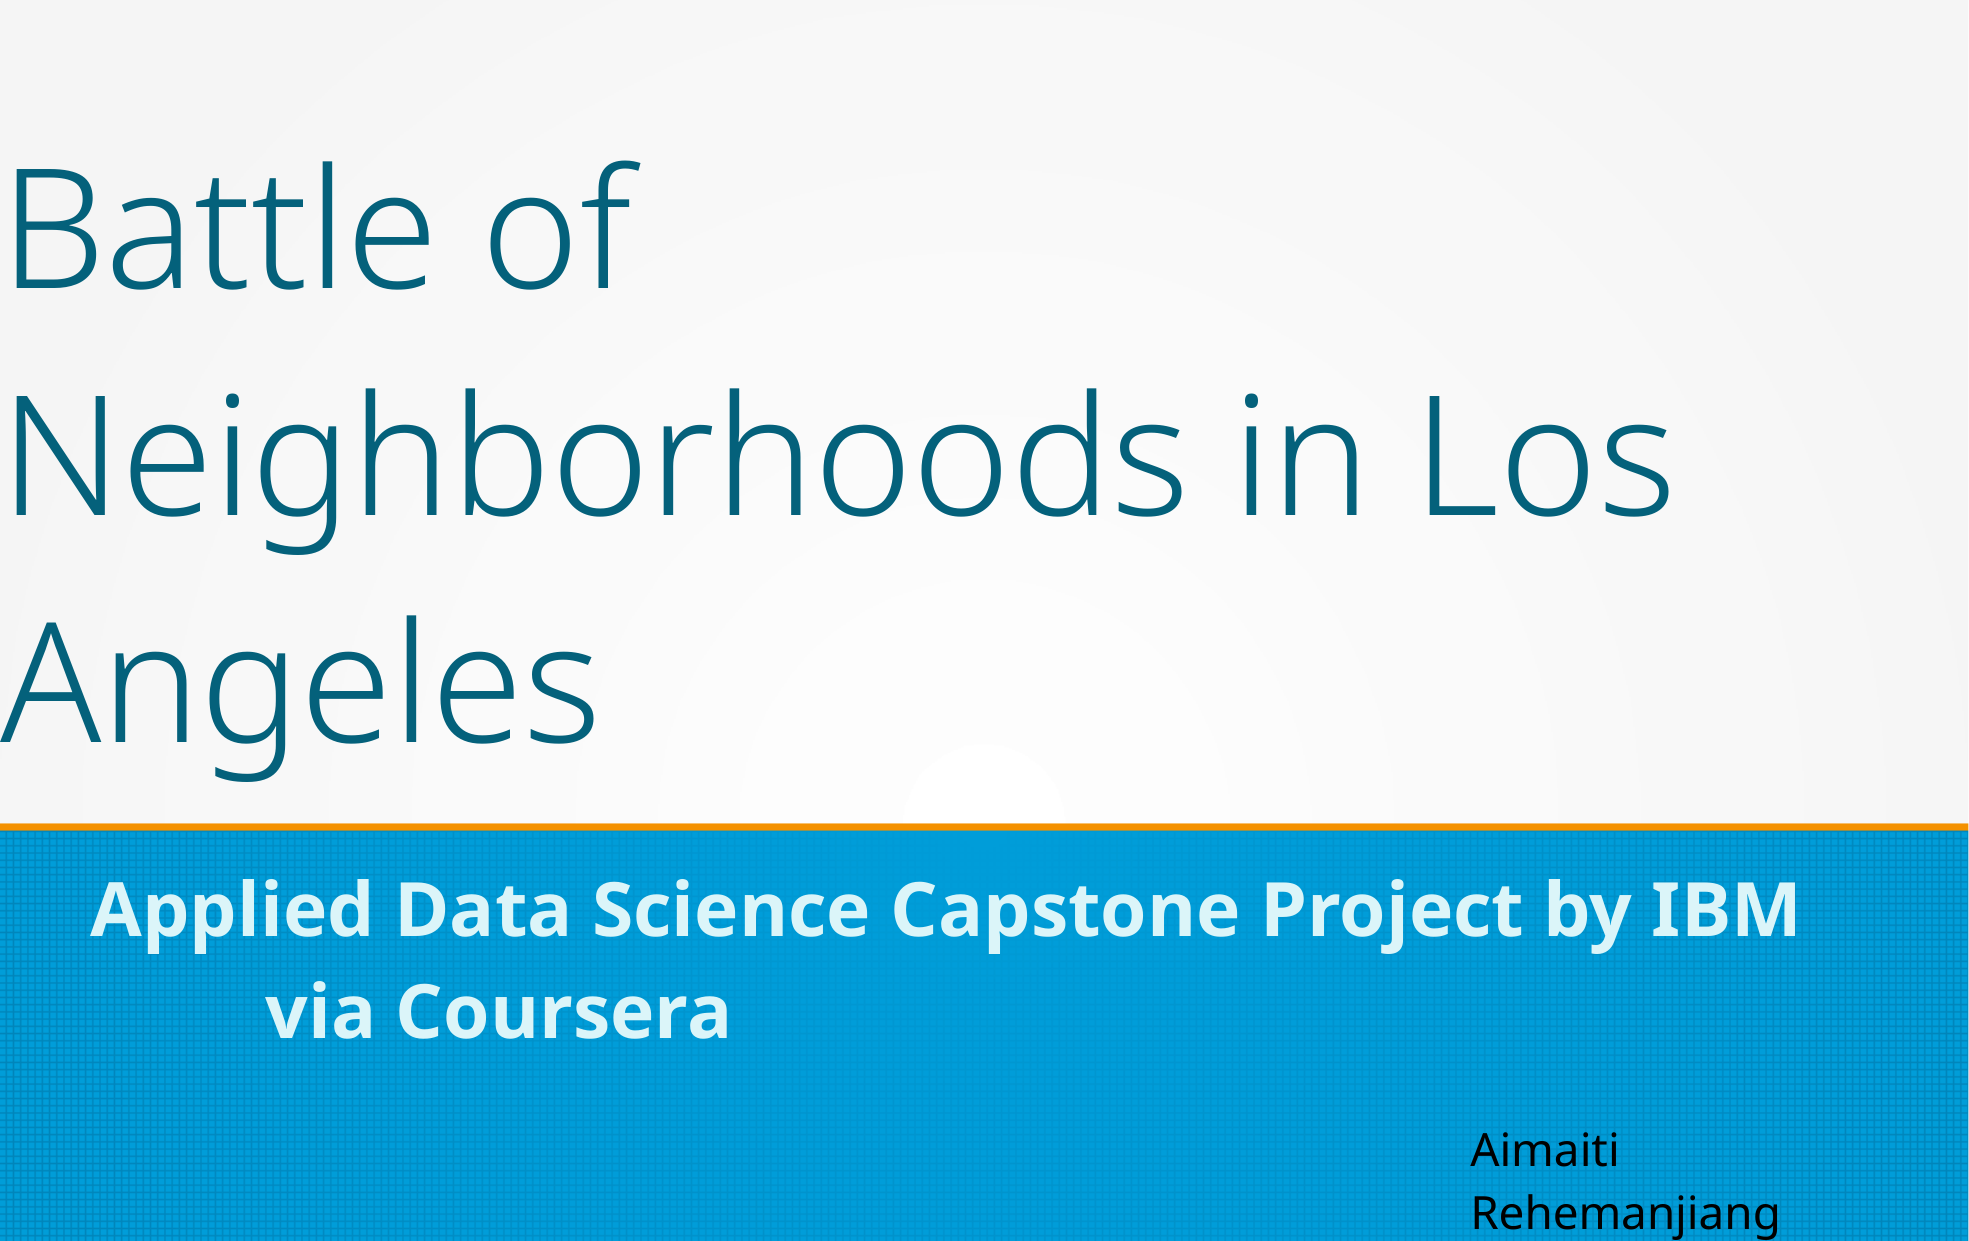

# Battle of Neighborhoods in Los Angeles
Applied Data Science Capstone Project by IBM via Coursera
Aimaiti Rehemanjiang